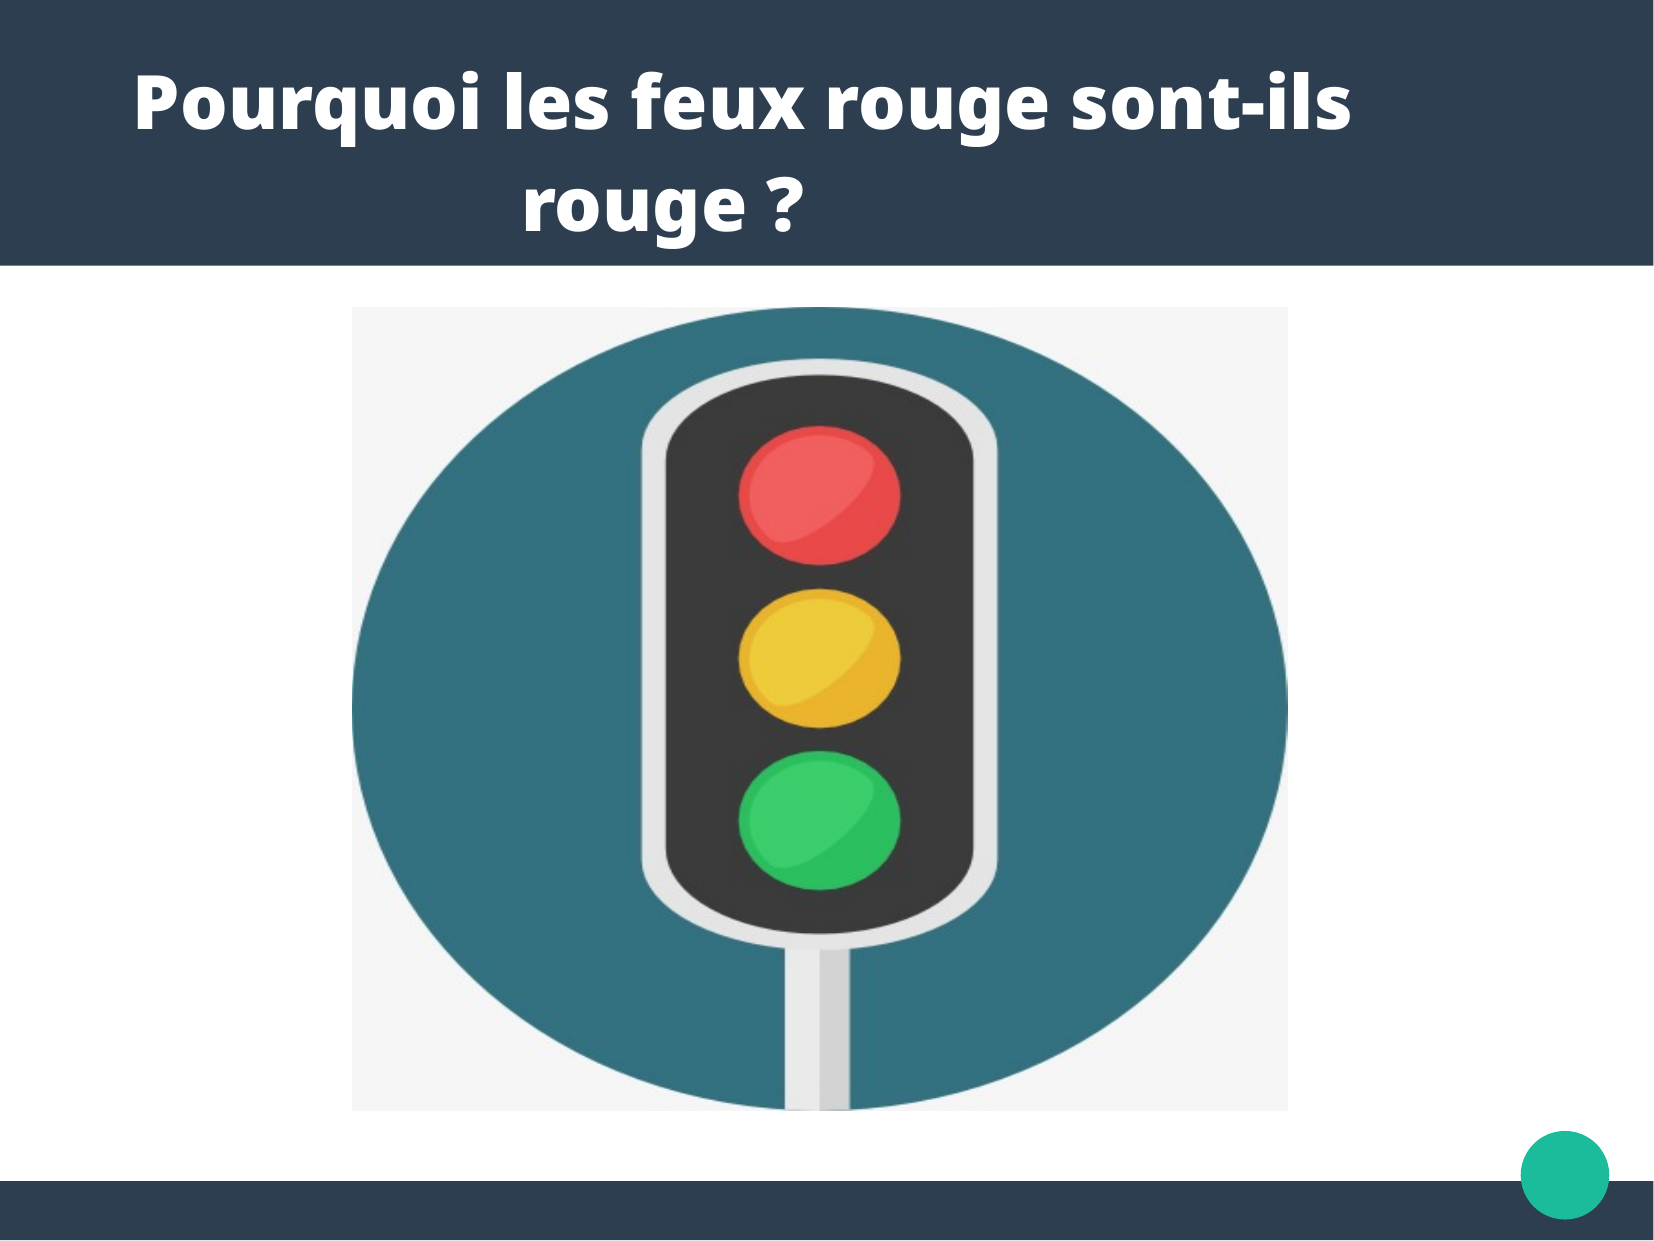

# Pourquoi les feux rouge sont-ils 	 								 rouge ?